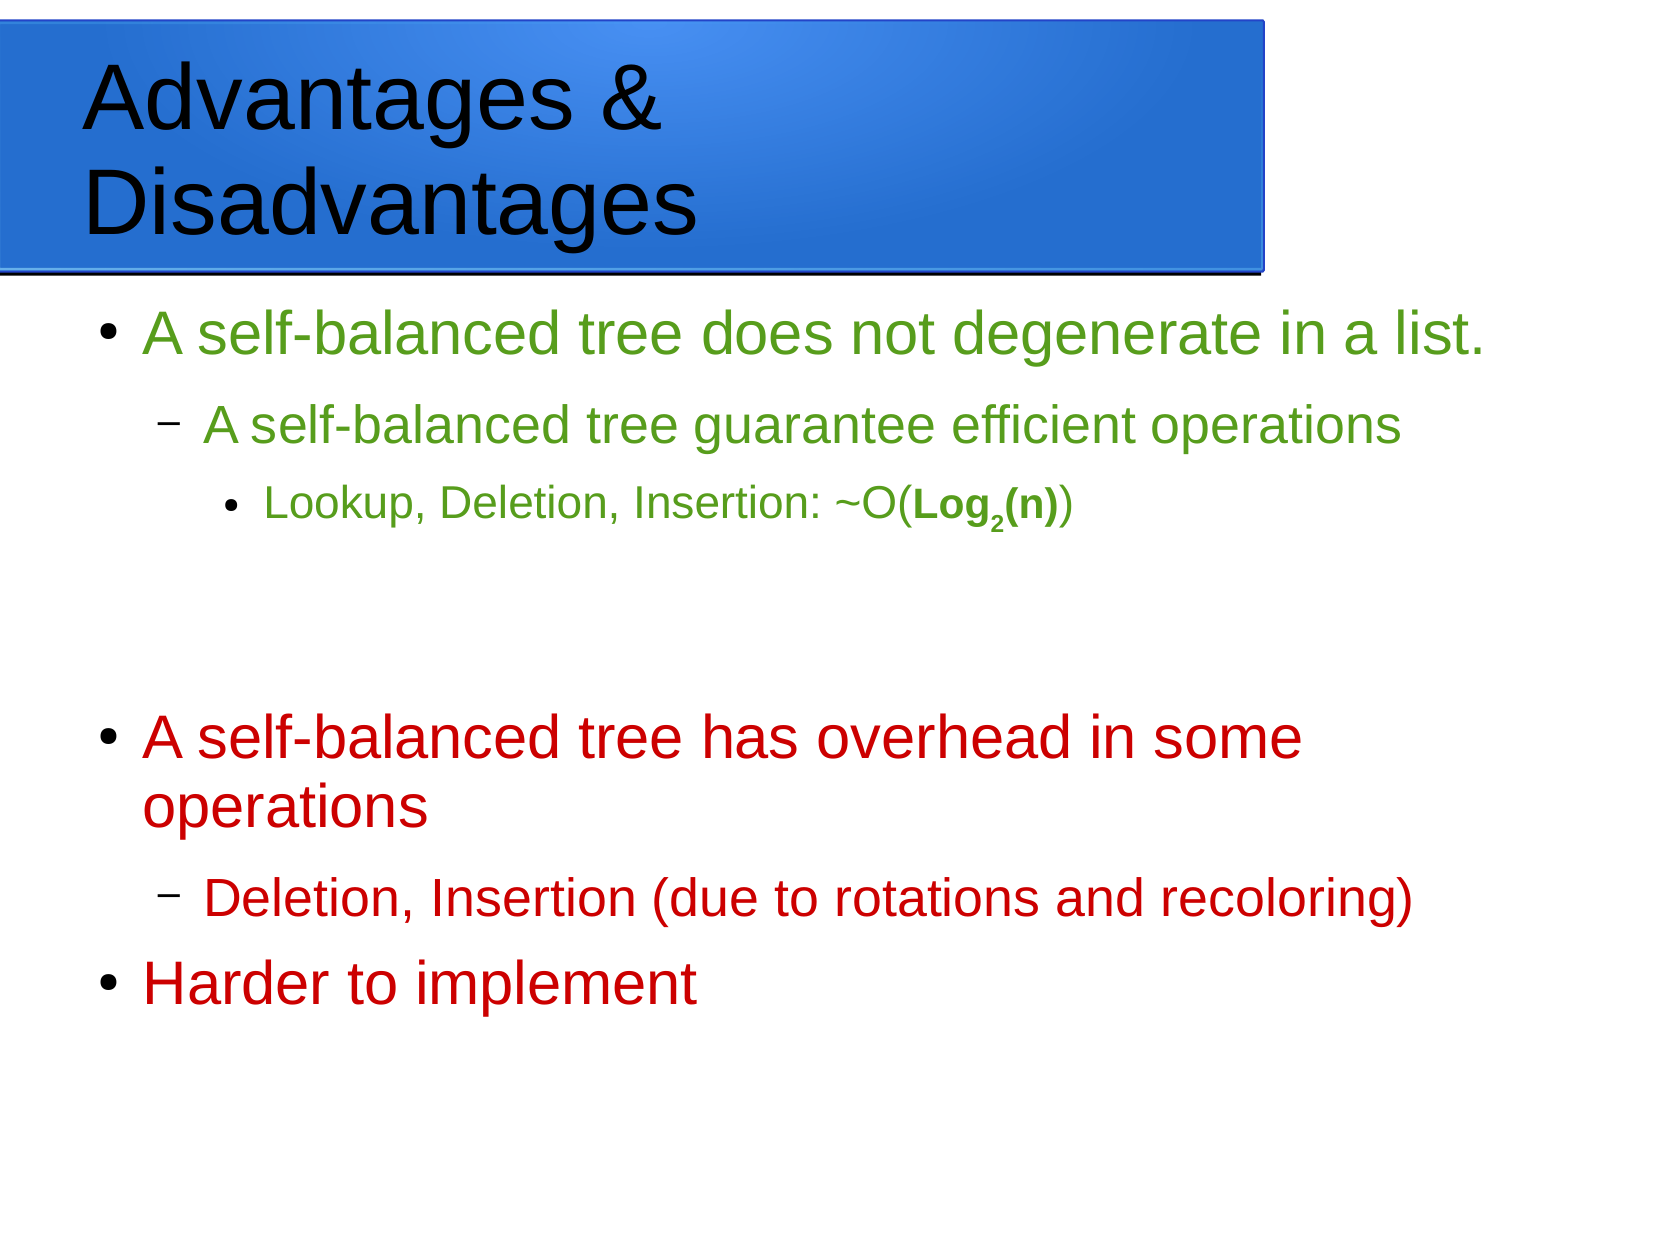

# Advantages & Disadvantages
A self-balanced tree does not degenerate in a list.
A self-balanced tree guarantee efficient operations
Lookup, Deletion, Insertion: ~O(Log2(n))
A self-balanced tree has overhead in some operations
Deletion, Insertion (due to rotations and recoloring)
Harder to implement